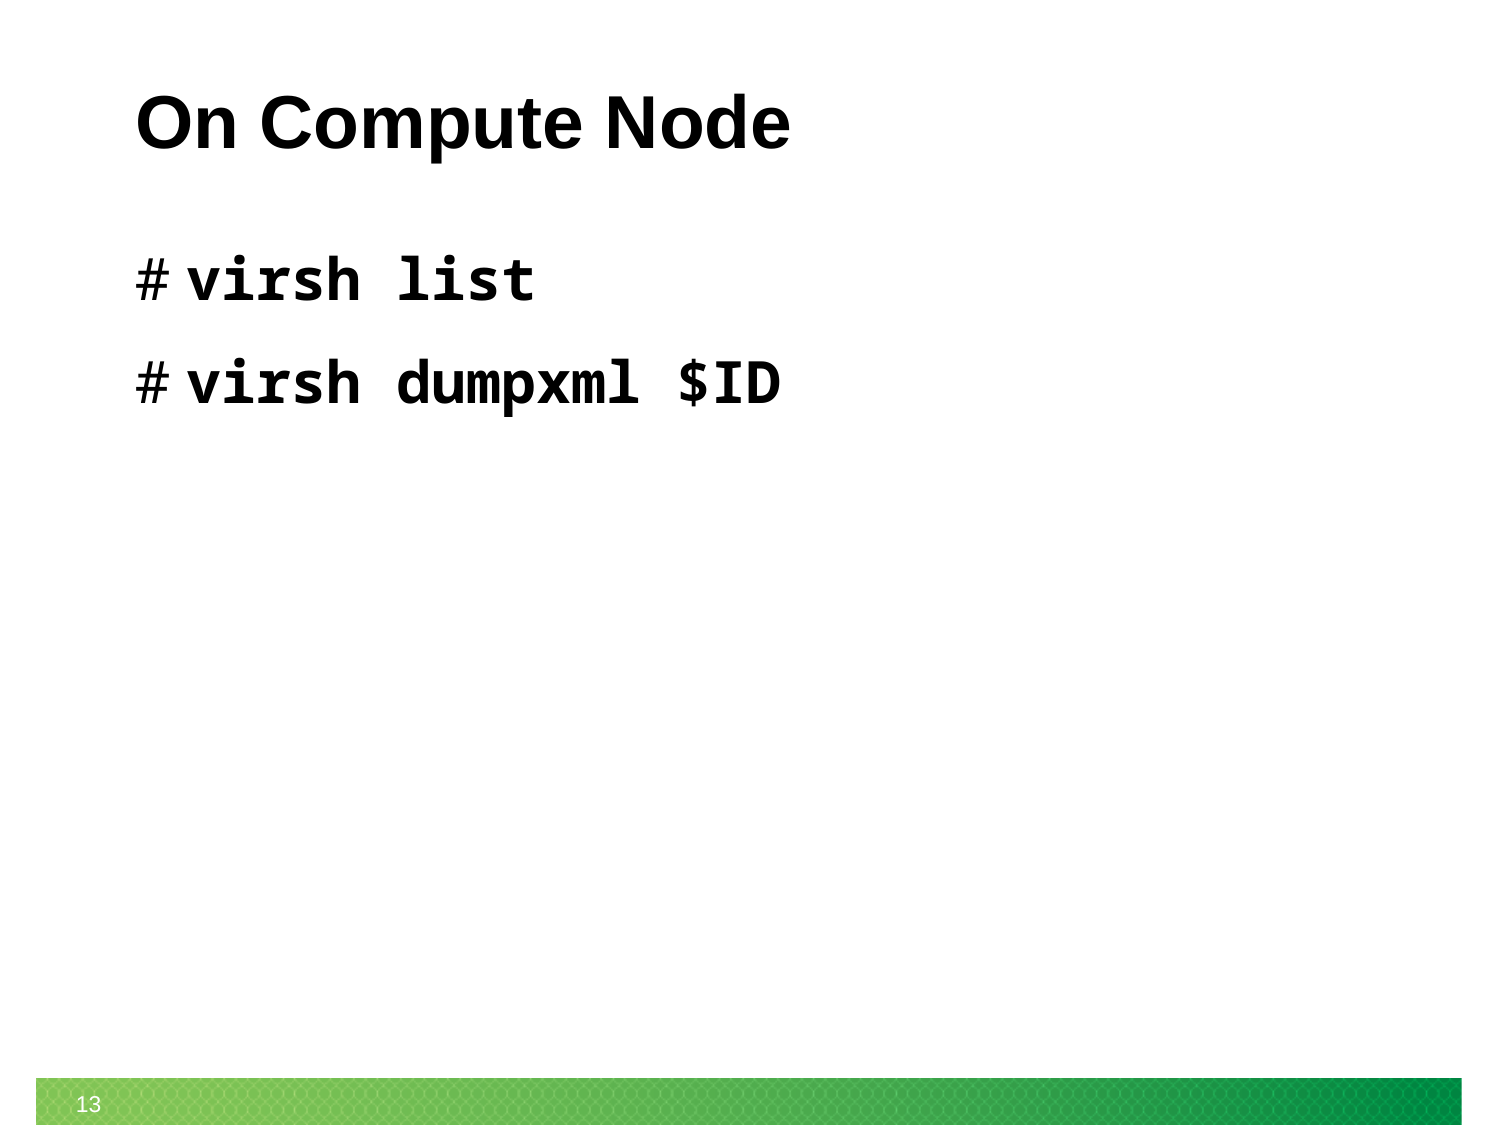

# On Compute Node
# virsh list
# virsh dumpxml $ID